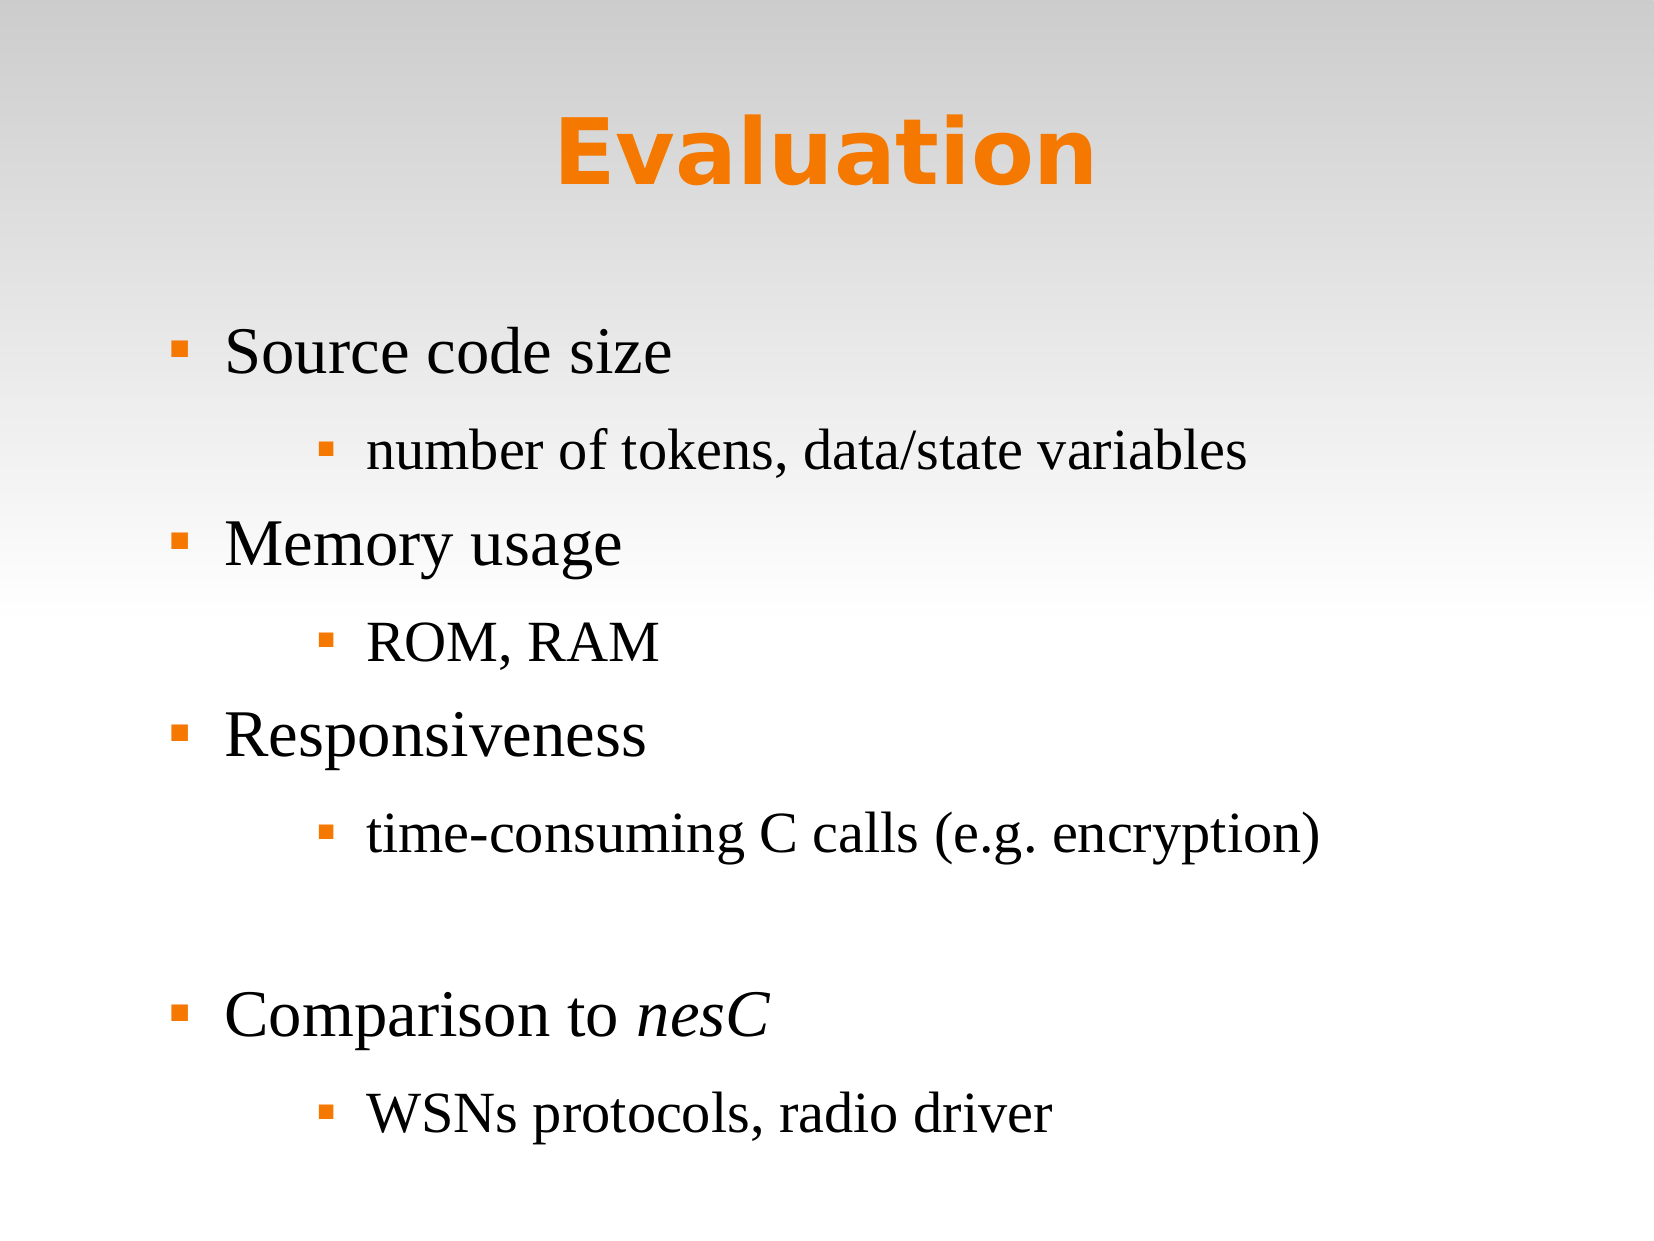

# Evaluation
Source code size
number of tokens, data/state variables
Memory usage
ROM, RAM
Responsiveness
time-consuming C calls (e.g. encryption)
Comparison to nesC
WSNs protocols, radio driver